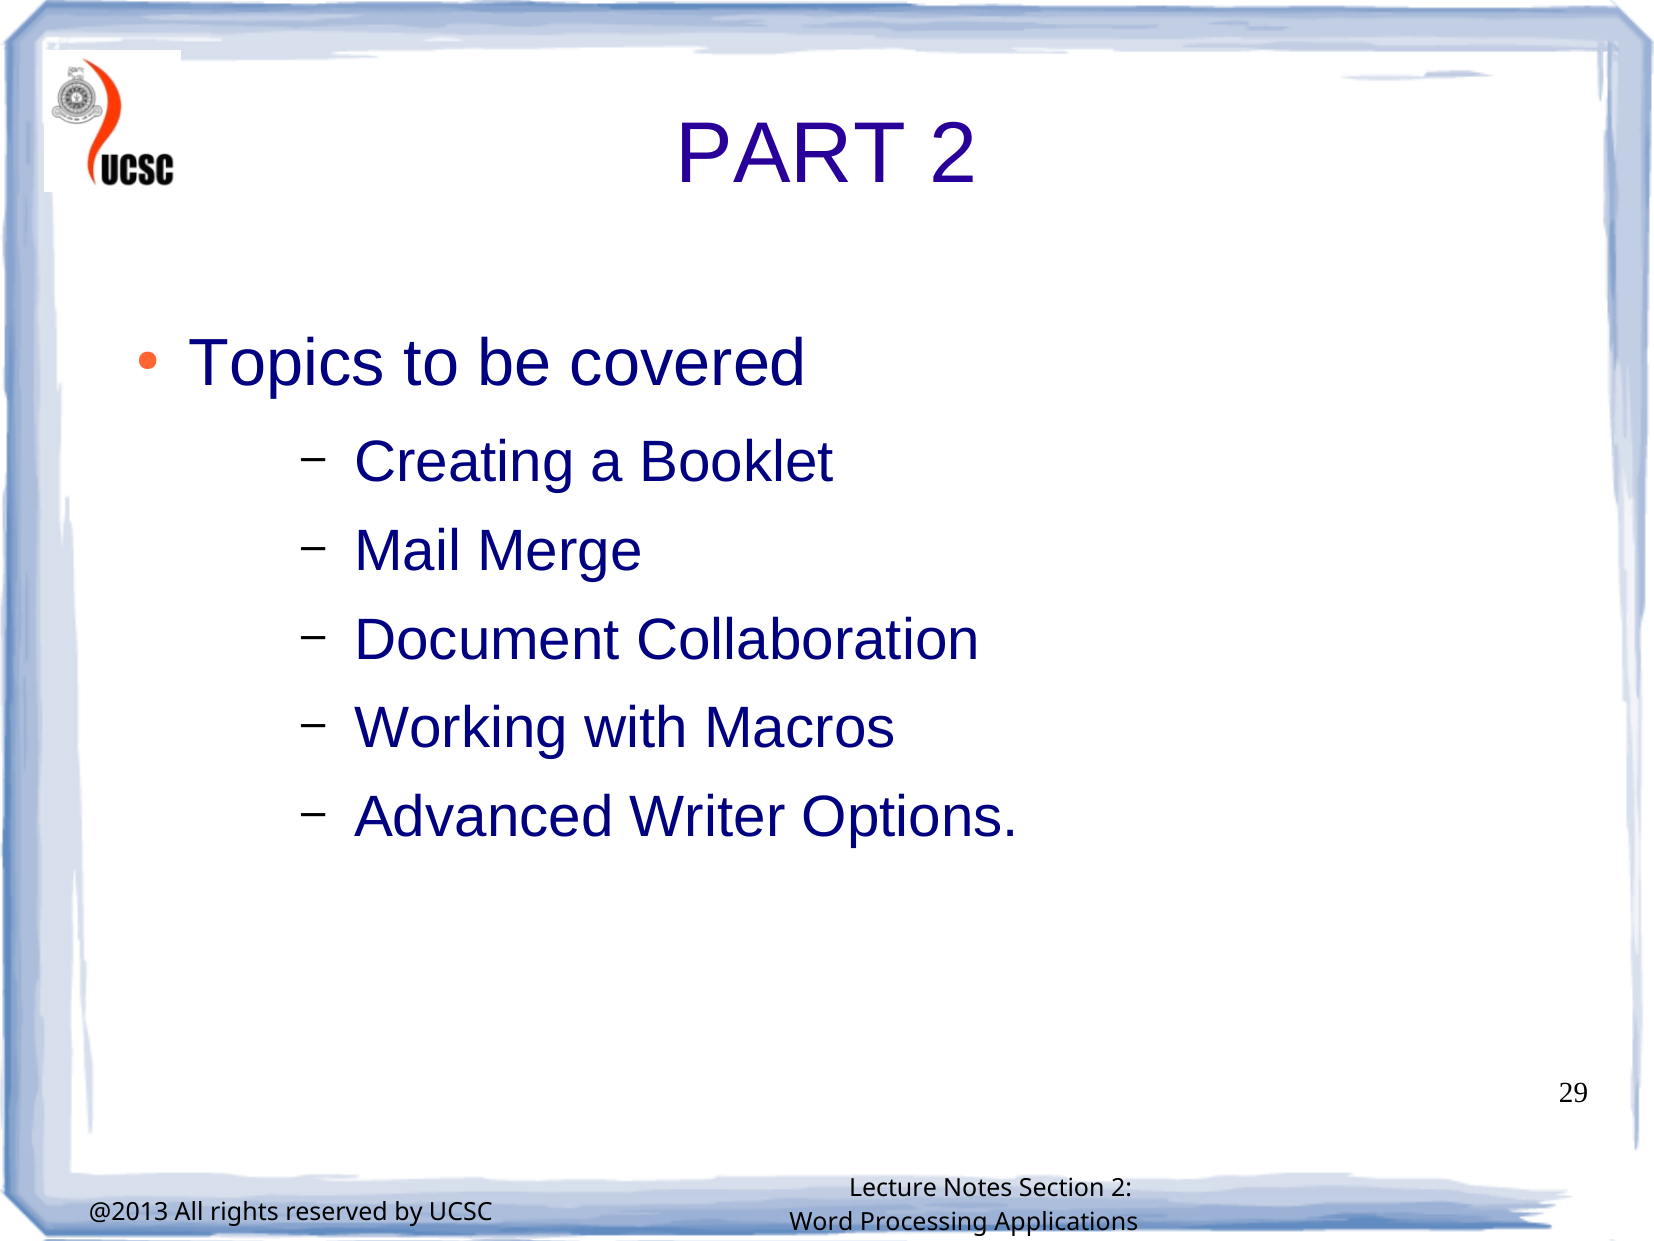

# PART 2
Topics to be covered
Creating a Booklet
Mail Merge
Document Collaboration
Working with Macros
Advanced Writer Options.
29